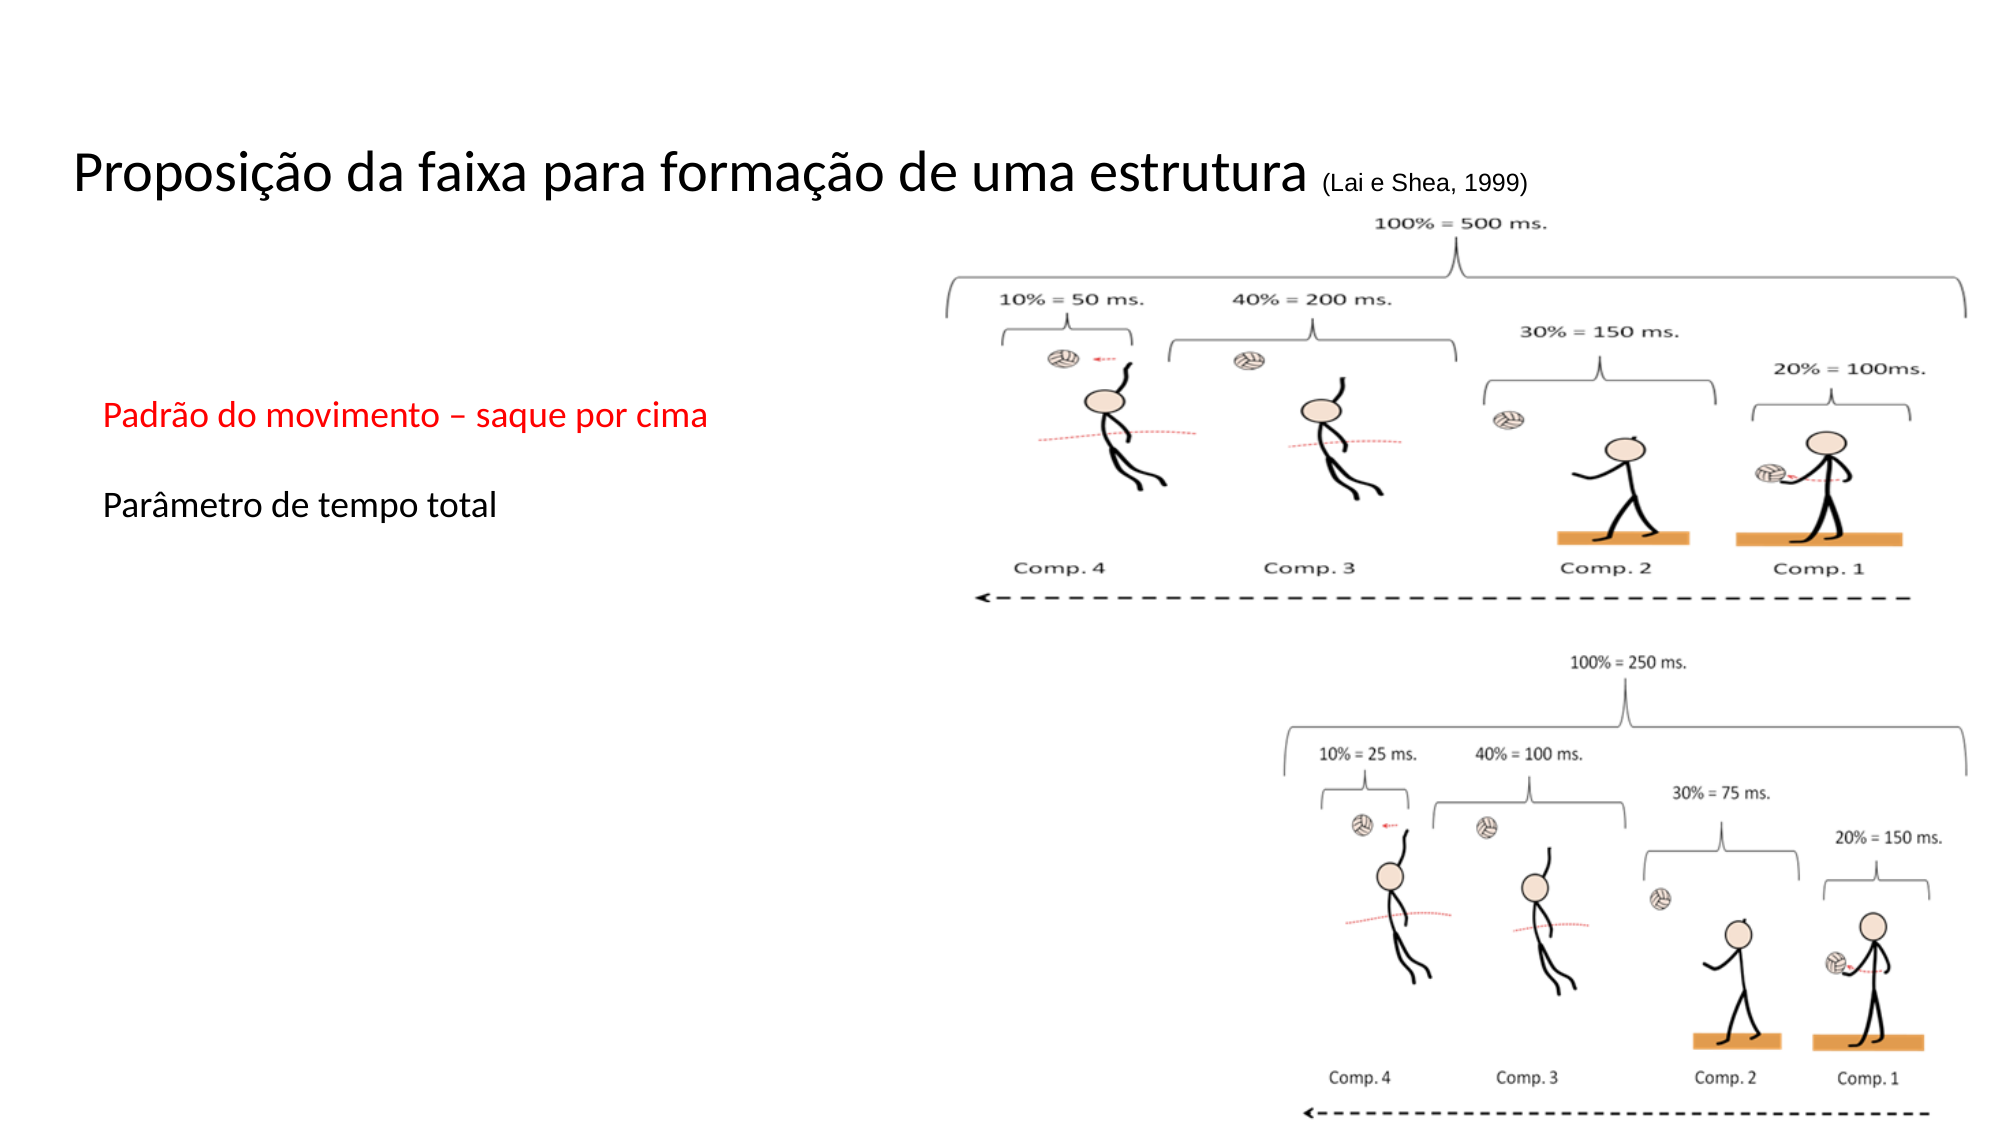

Proposição da faixa para formação de uma estrutura (Lai e Shea, 1999)
Padrão do movimento – saque por cima
Parâmetro de tempo total